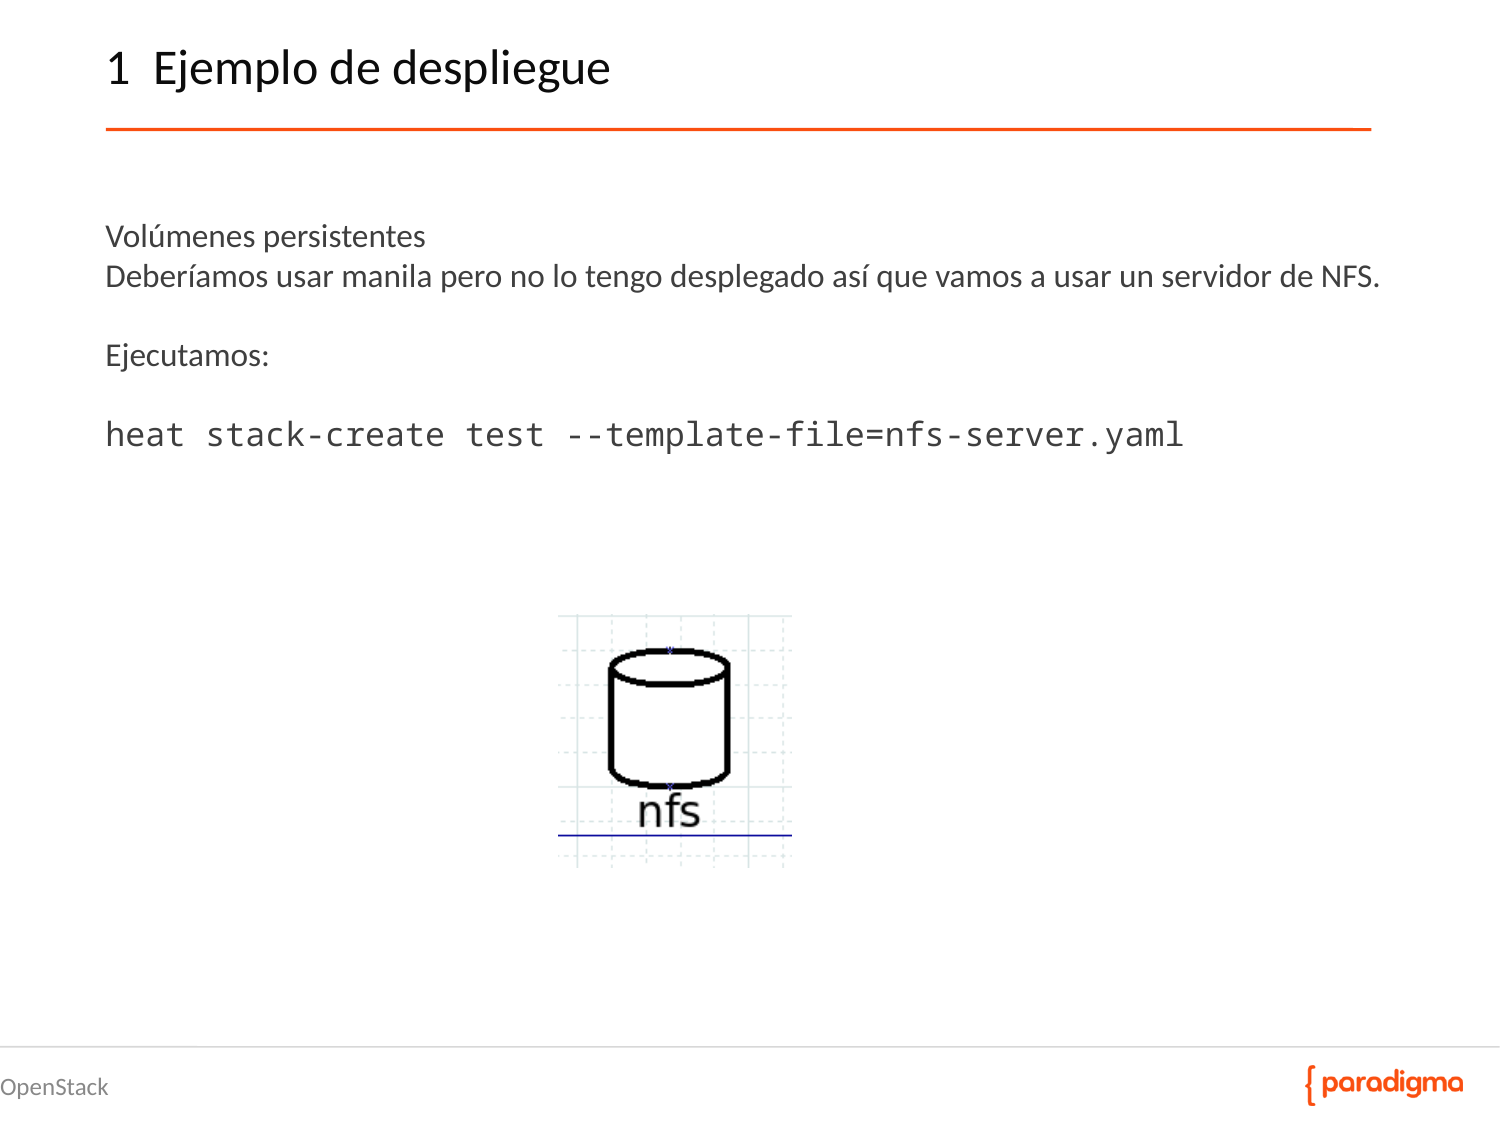

1 Ejemplo de despliegue
Volúmenes persistentes
Deberíamos usar manila pero no lo tengo desplegado así que vamos a usar un servidor de NFS.
Ejecutamos:
heat stack-create test --template-file=nfs-server.yaml
Aquí hay dos saltos de línea para separar bloques de texto. Así te leerán mejor y podrán comprender la información estructurada que les presentas
OpenStack